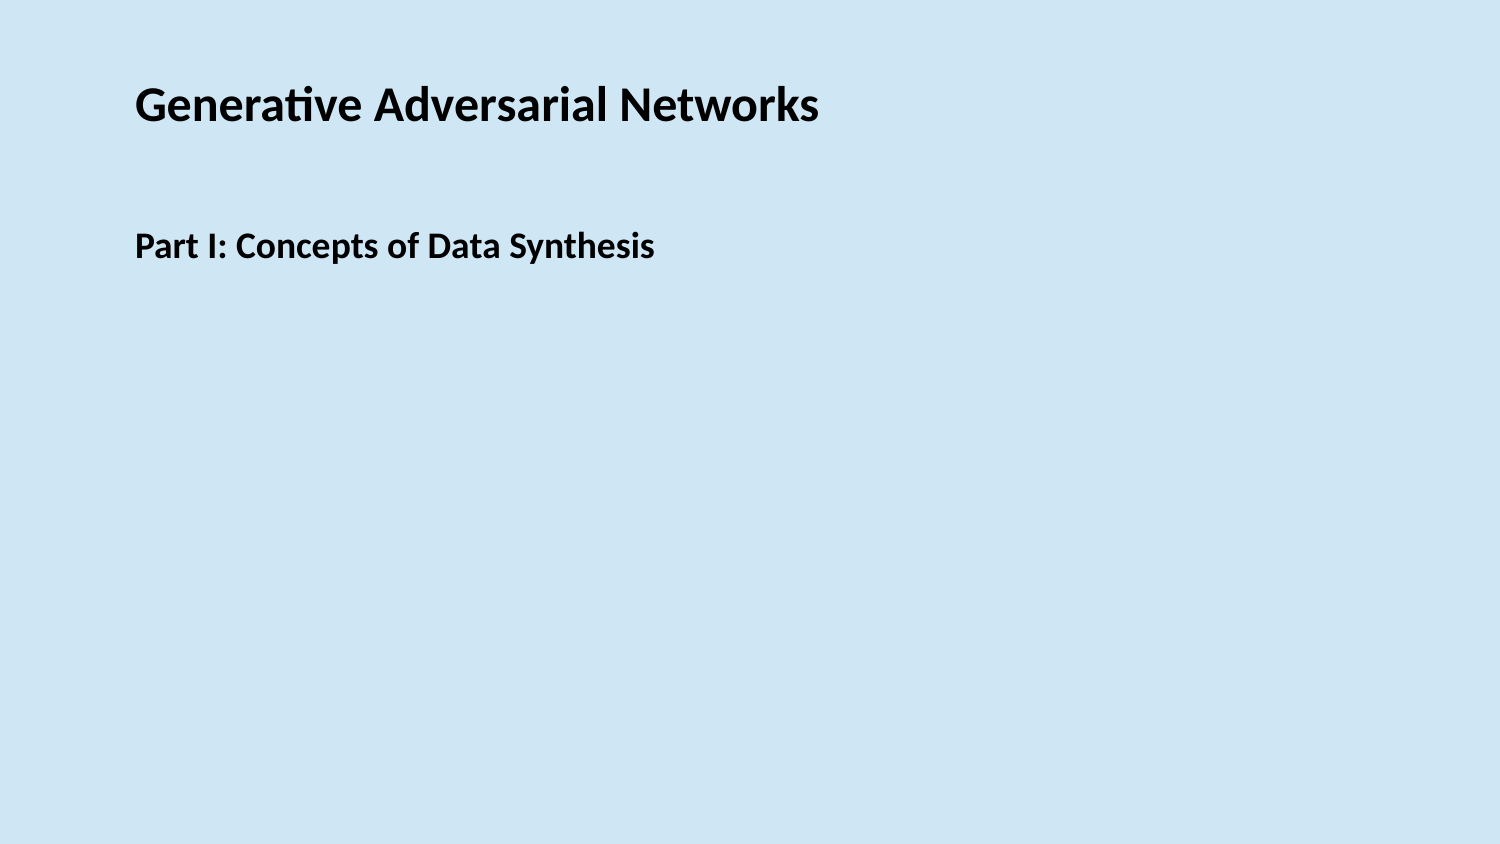

Generative Adversarial Networks
Part I: Concepts of Data Synthesis